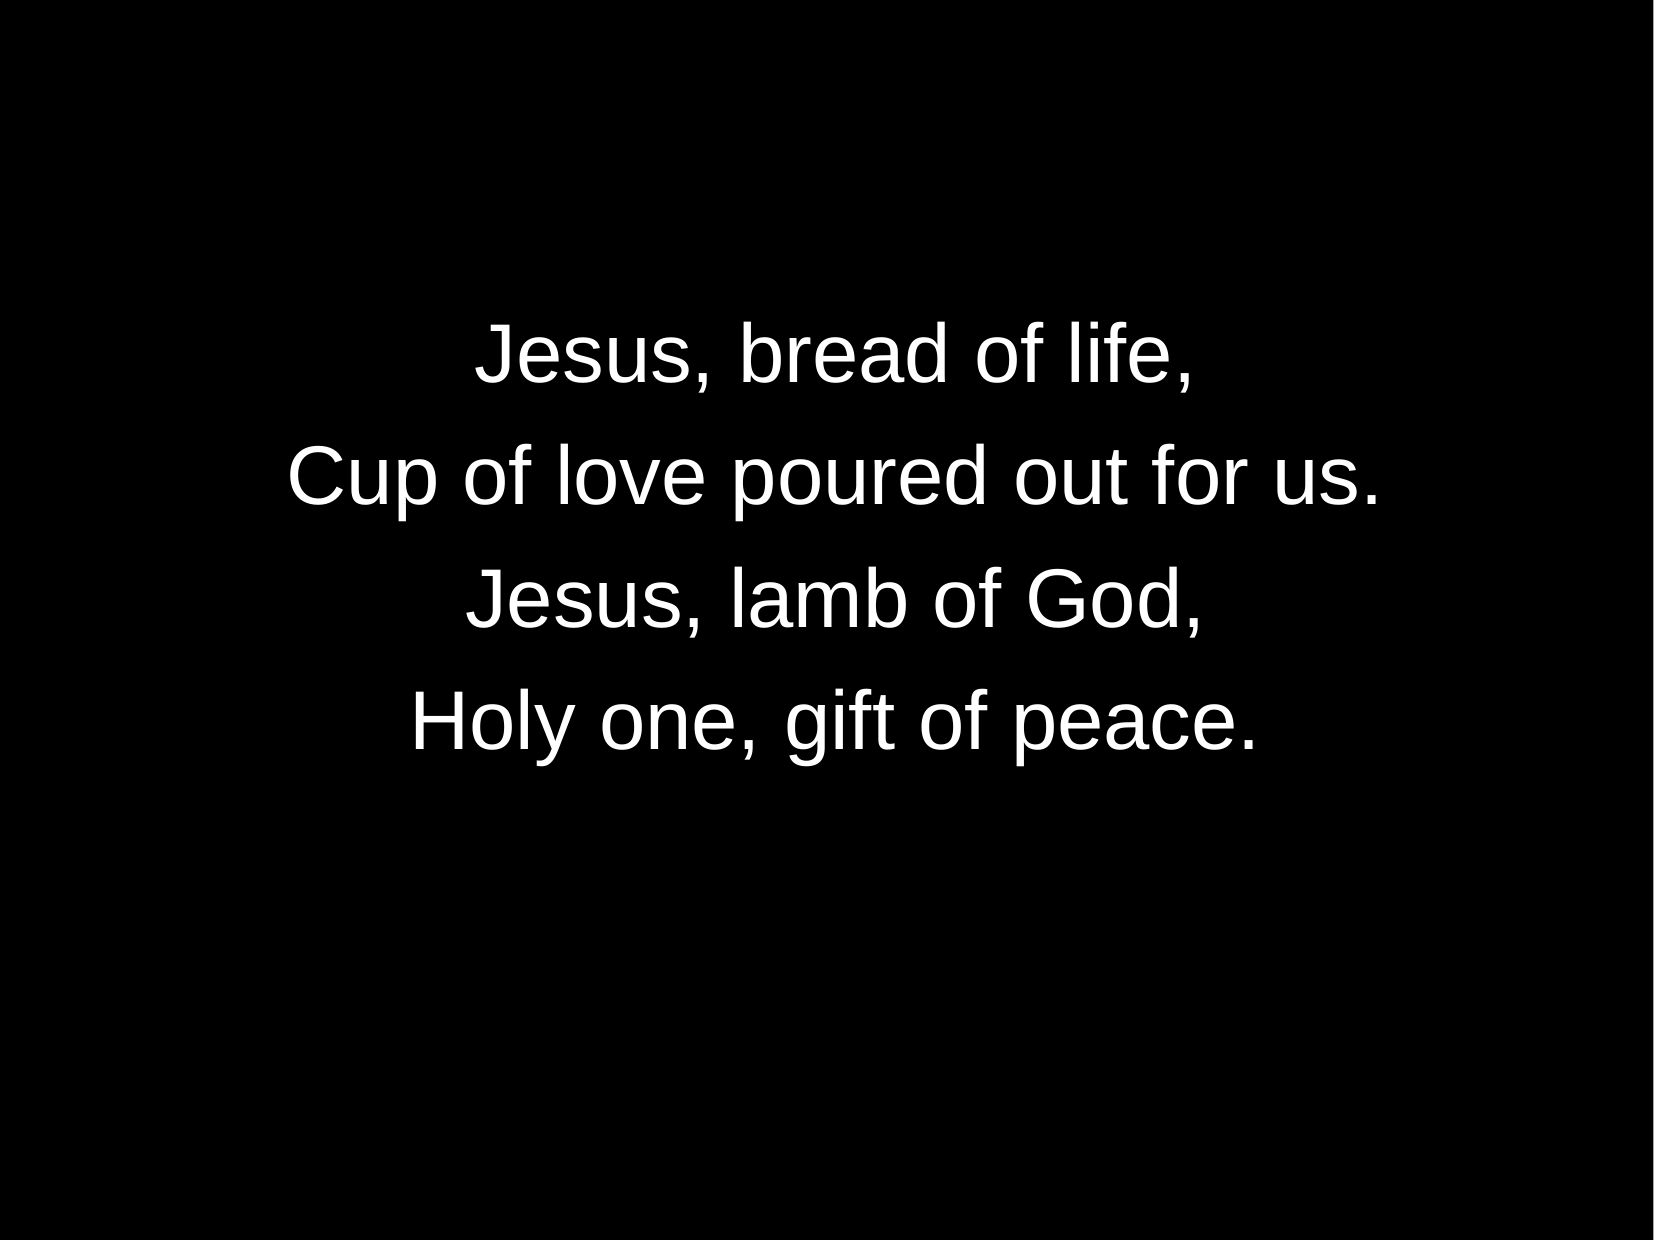

#
Jesus, bread of life,
Cup of love poured out for us.
Jesus, lamb of God,
Holy one, gift of peace.